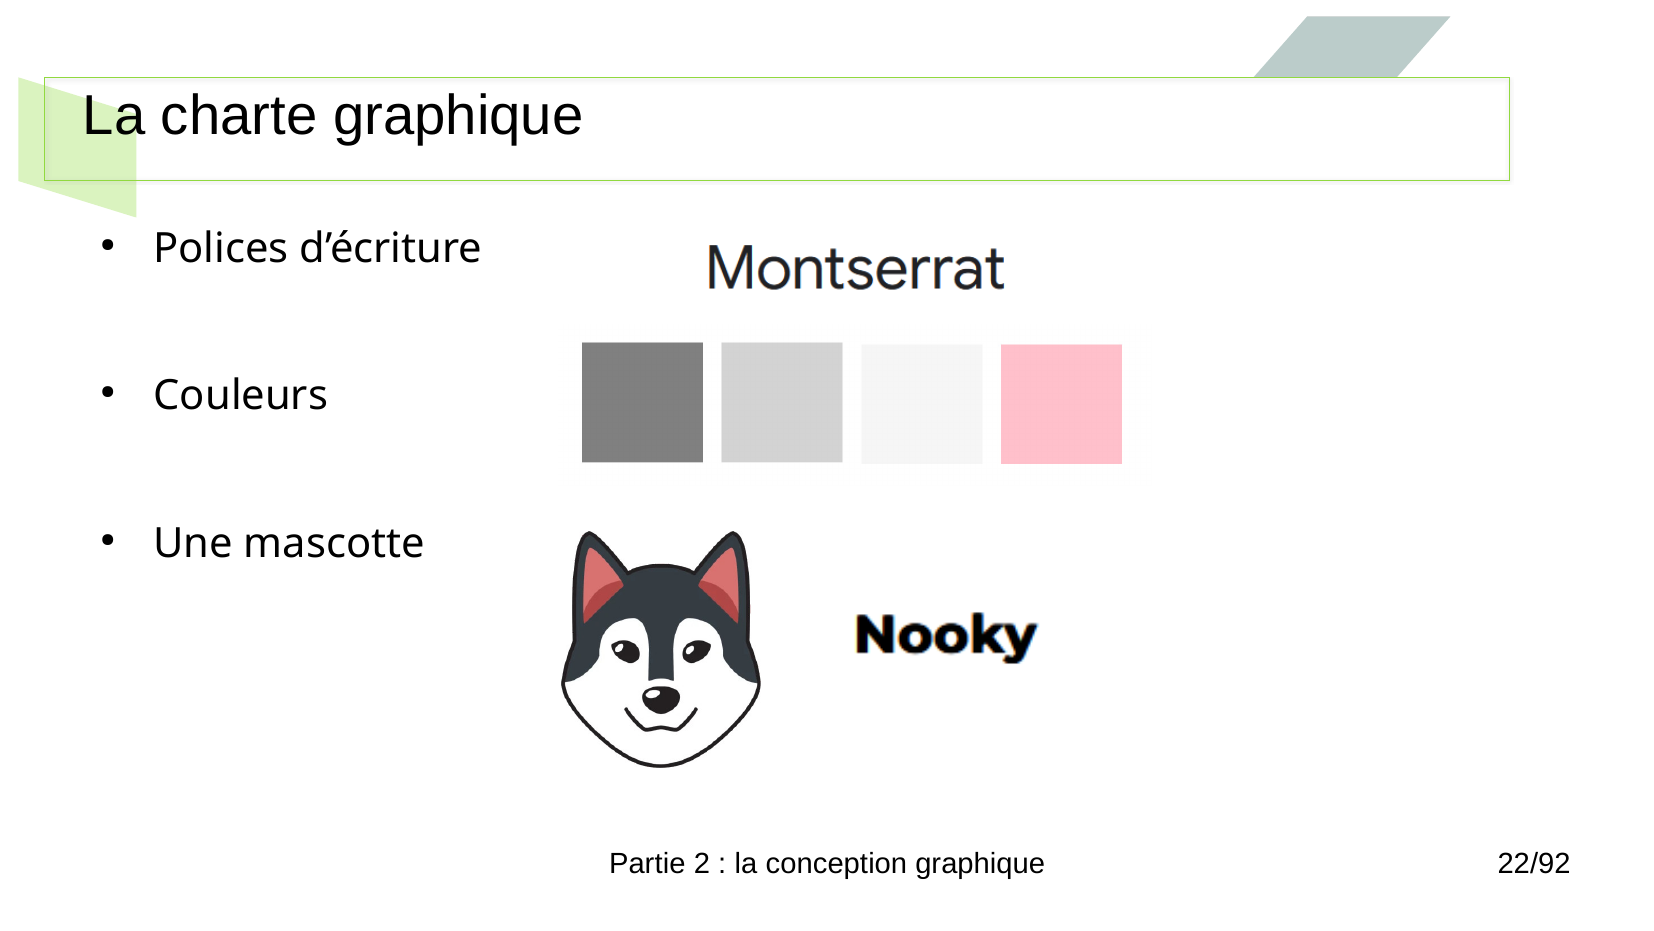

# La charte graphique
Polices d’écriture
Couleurs
Une mascotte
Partie 2 : la conception graphique
22